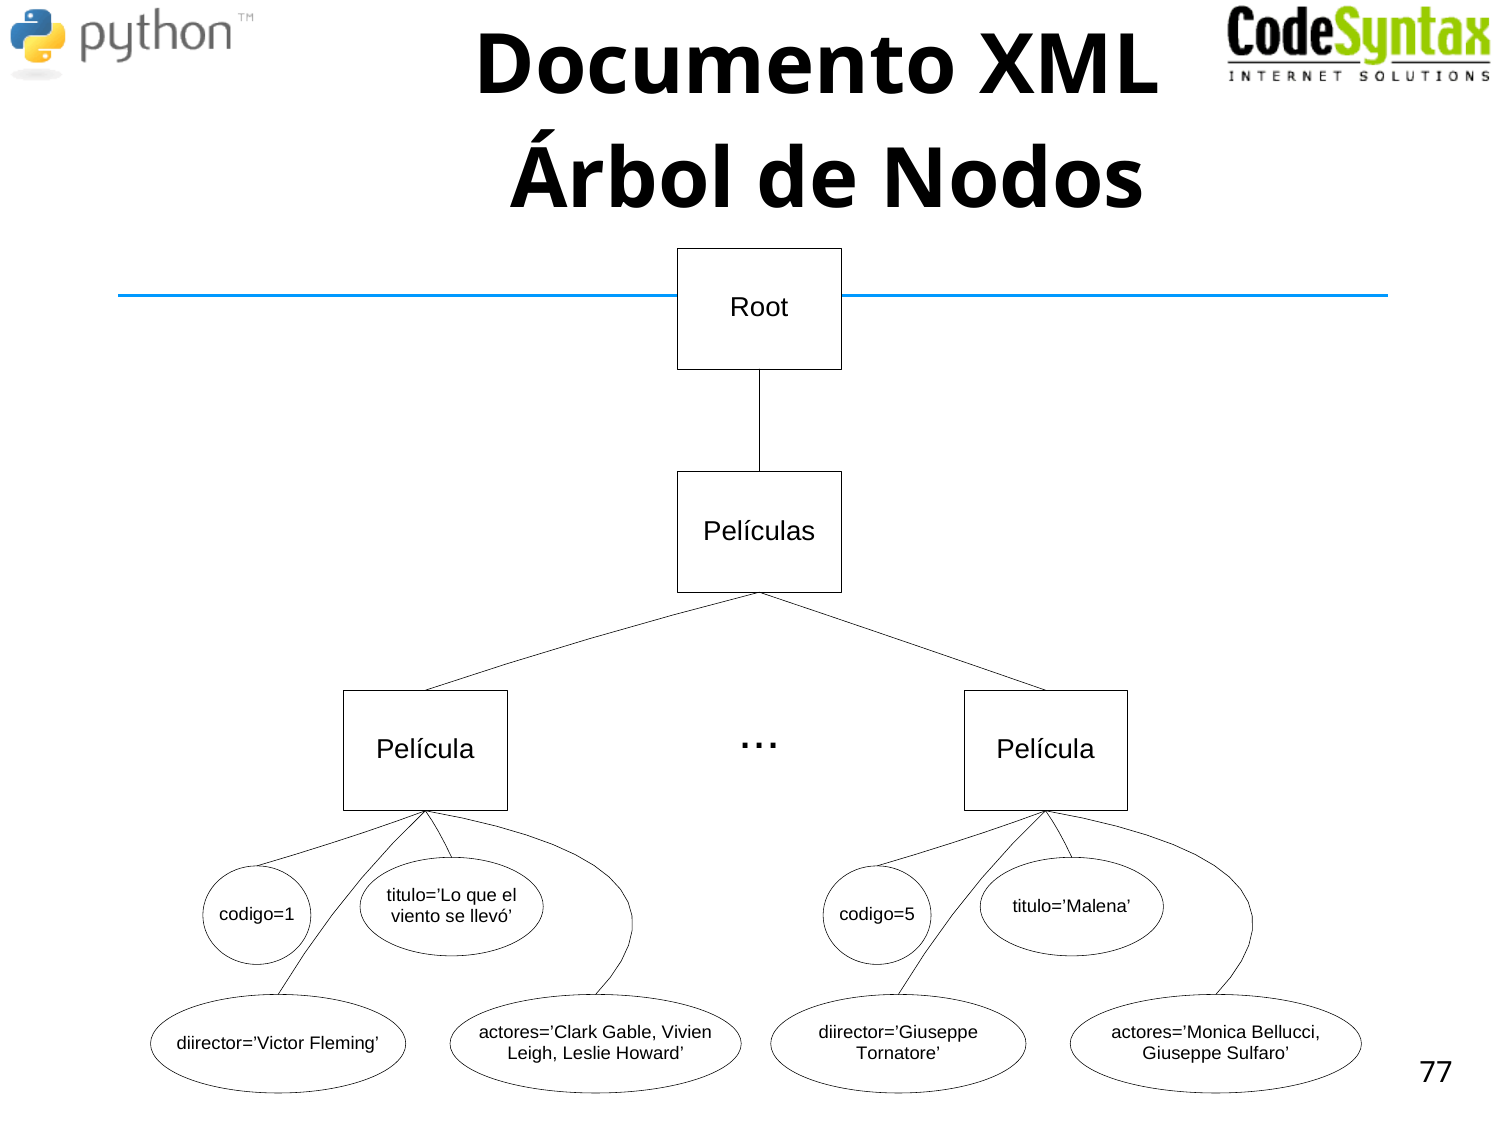

# Documento XML Árbol de Nodos
77